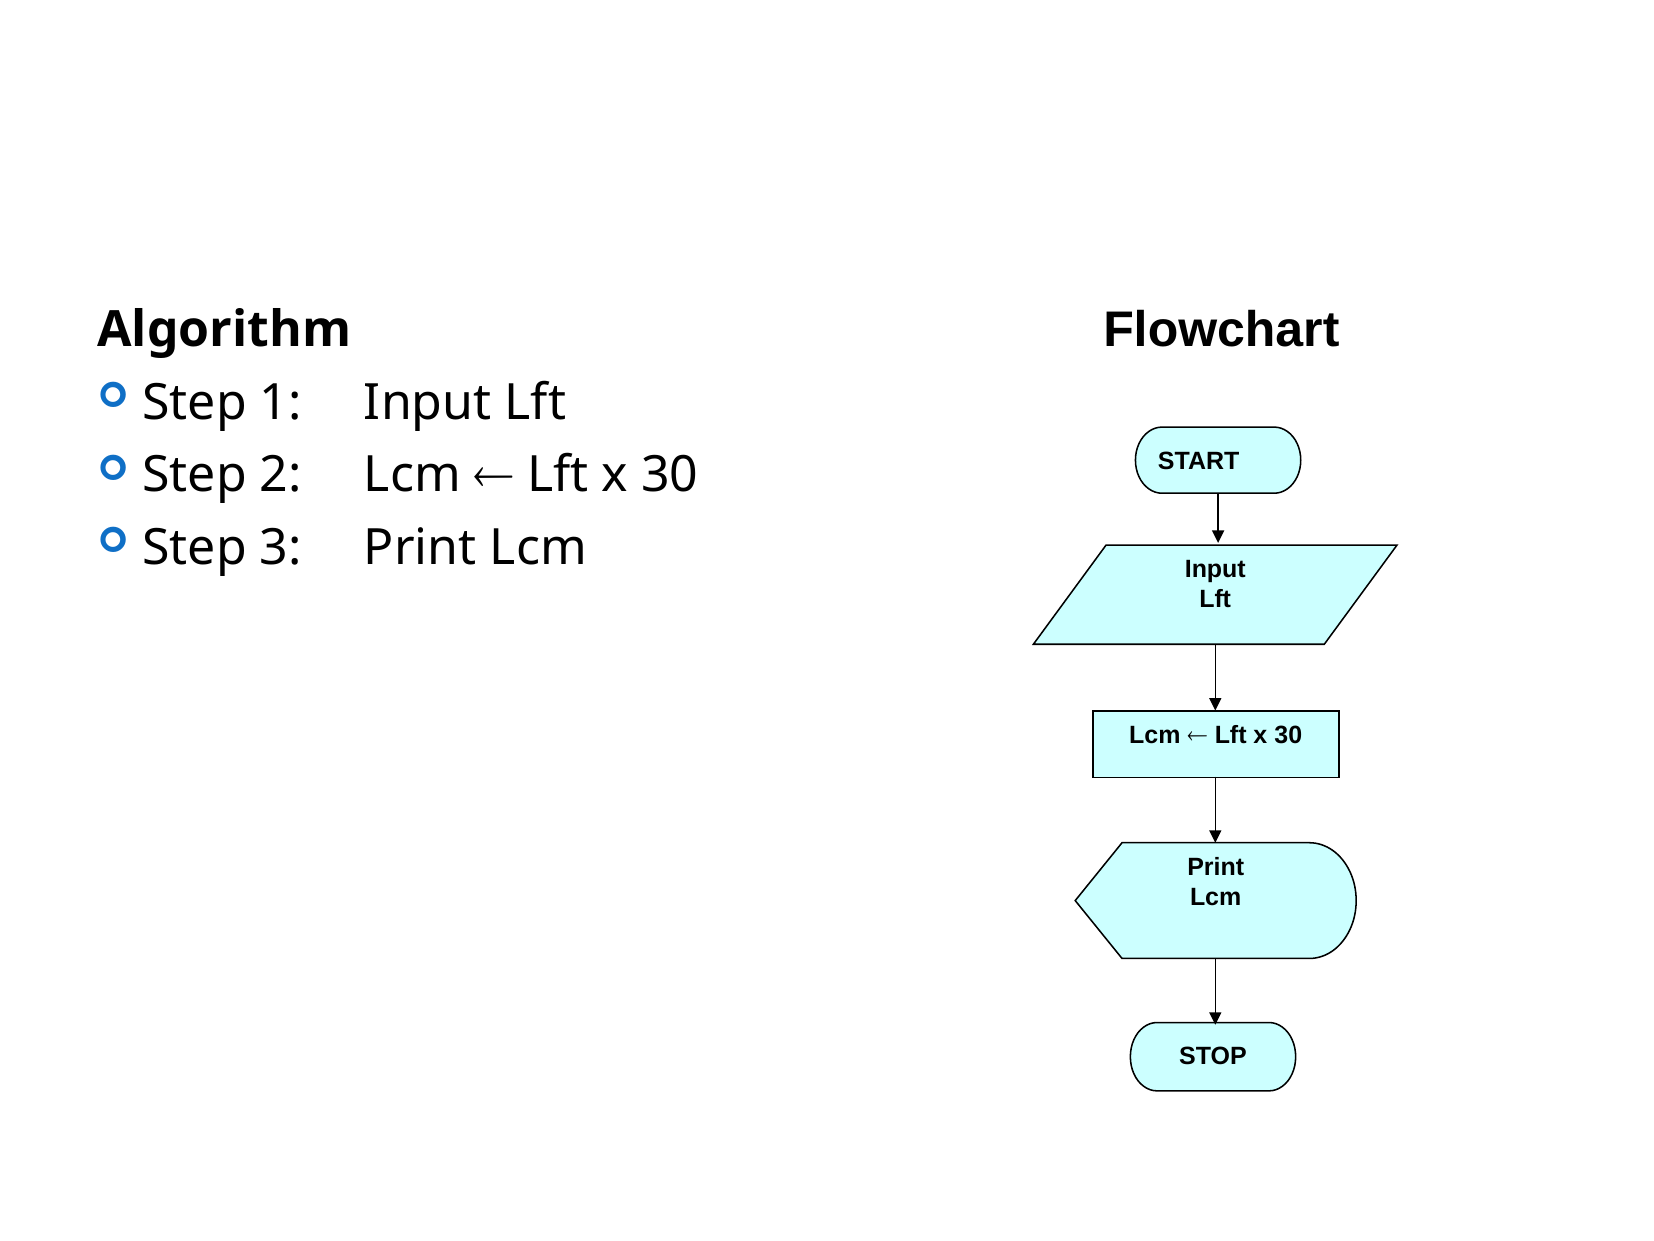

Flowchart
# Algorithm
Step 1: 	Input Lft
Step 2: 	Lcm  Lft x 30
Step 3: 	Print Lcm
START
Input
Lft
Lcm  Lft x 30
Print
Lcm
STOP